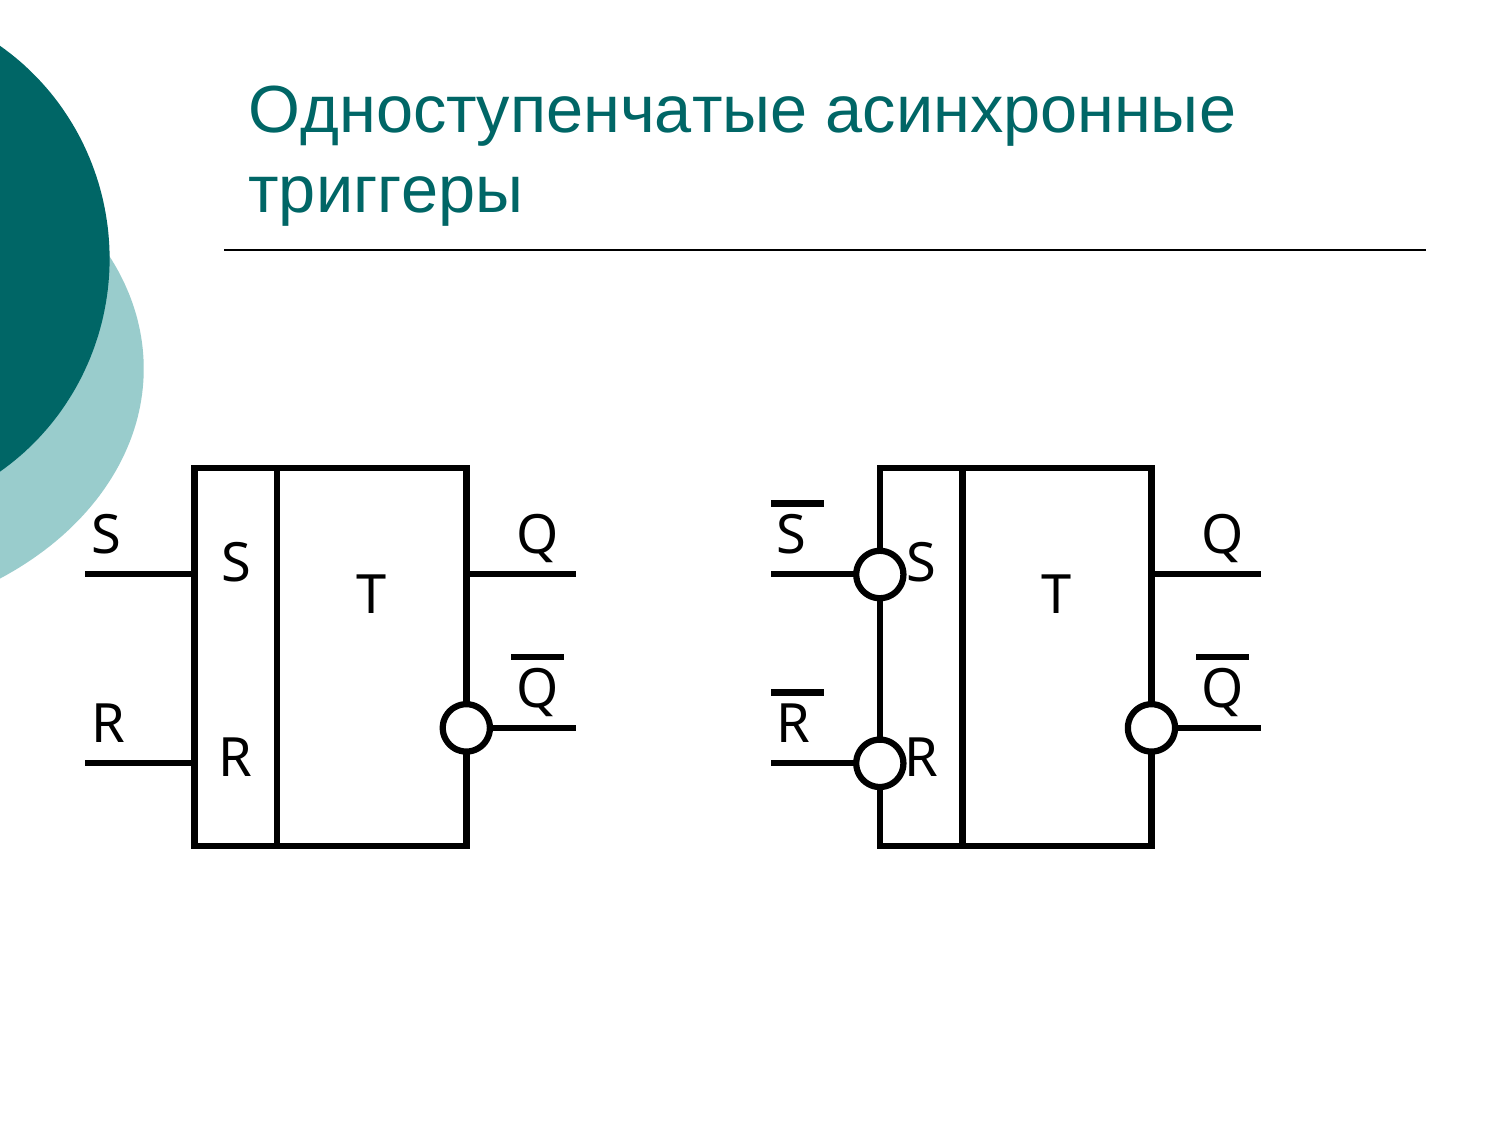

# Одноступенчатые асинхронные триггеры
S
R
T
S
R
T
S
Q
S
Q
Q
Q
R
R